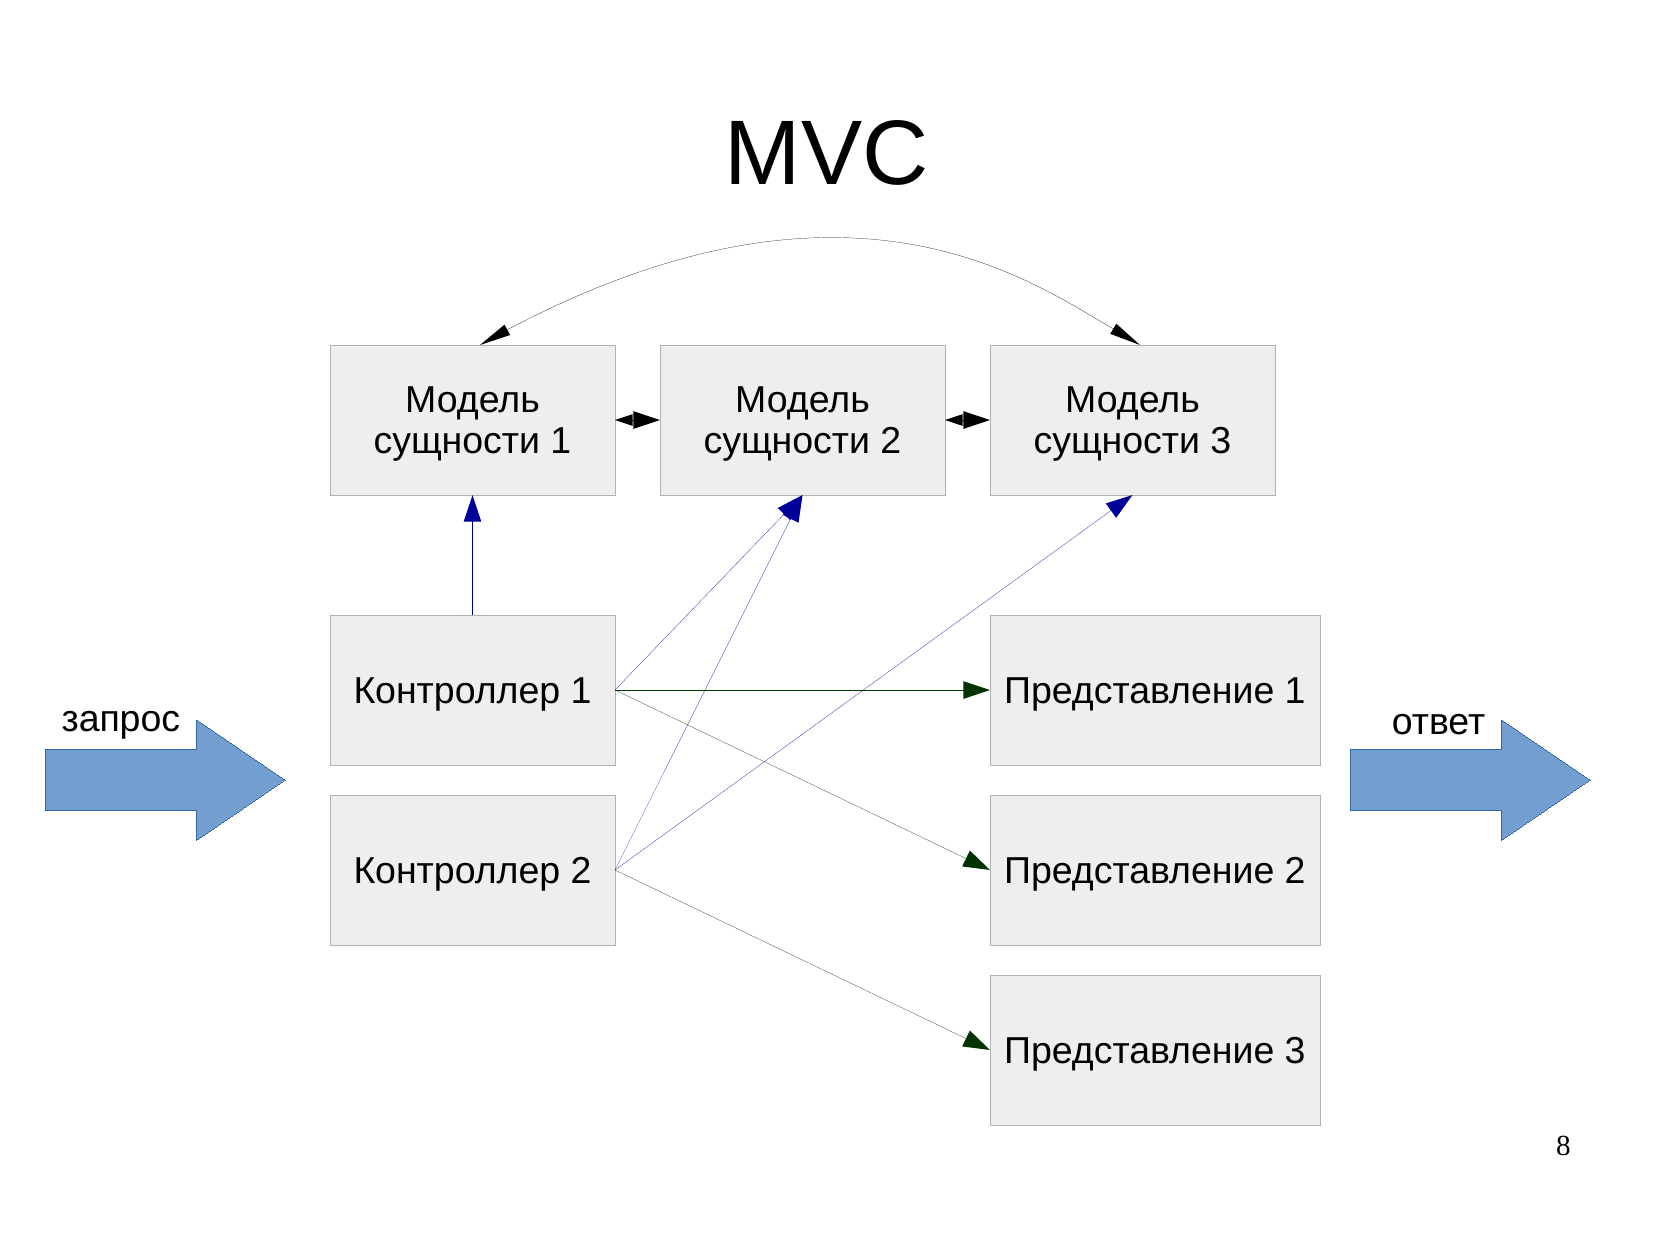

# MVC
Модель
сущности 1
Модель
сущности 2
Модель
сущности 3
Контроллер 1
Представление 1
запрос
ответ
Контроллер 2
Представление 2
Представление 3
8